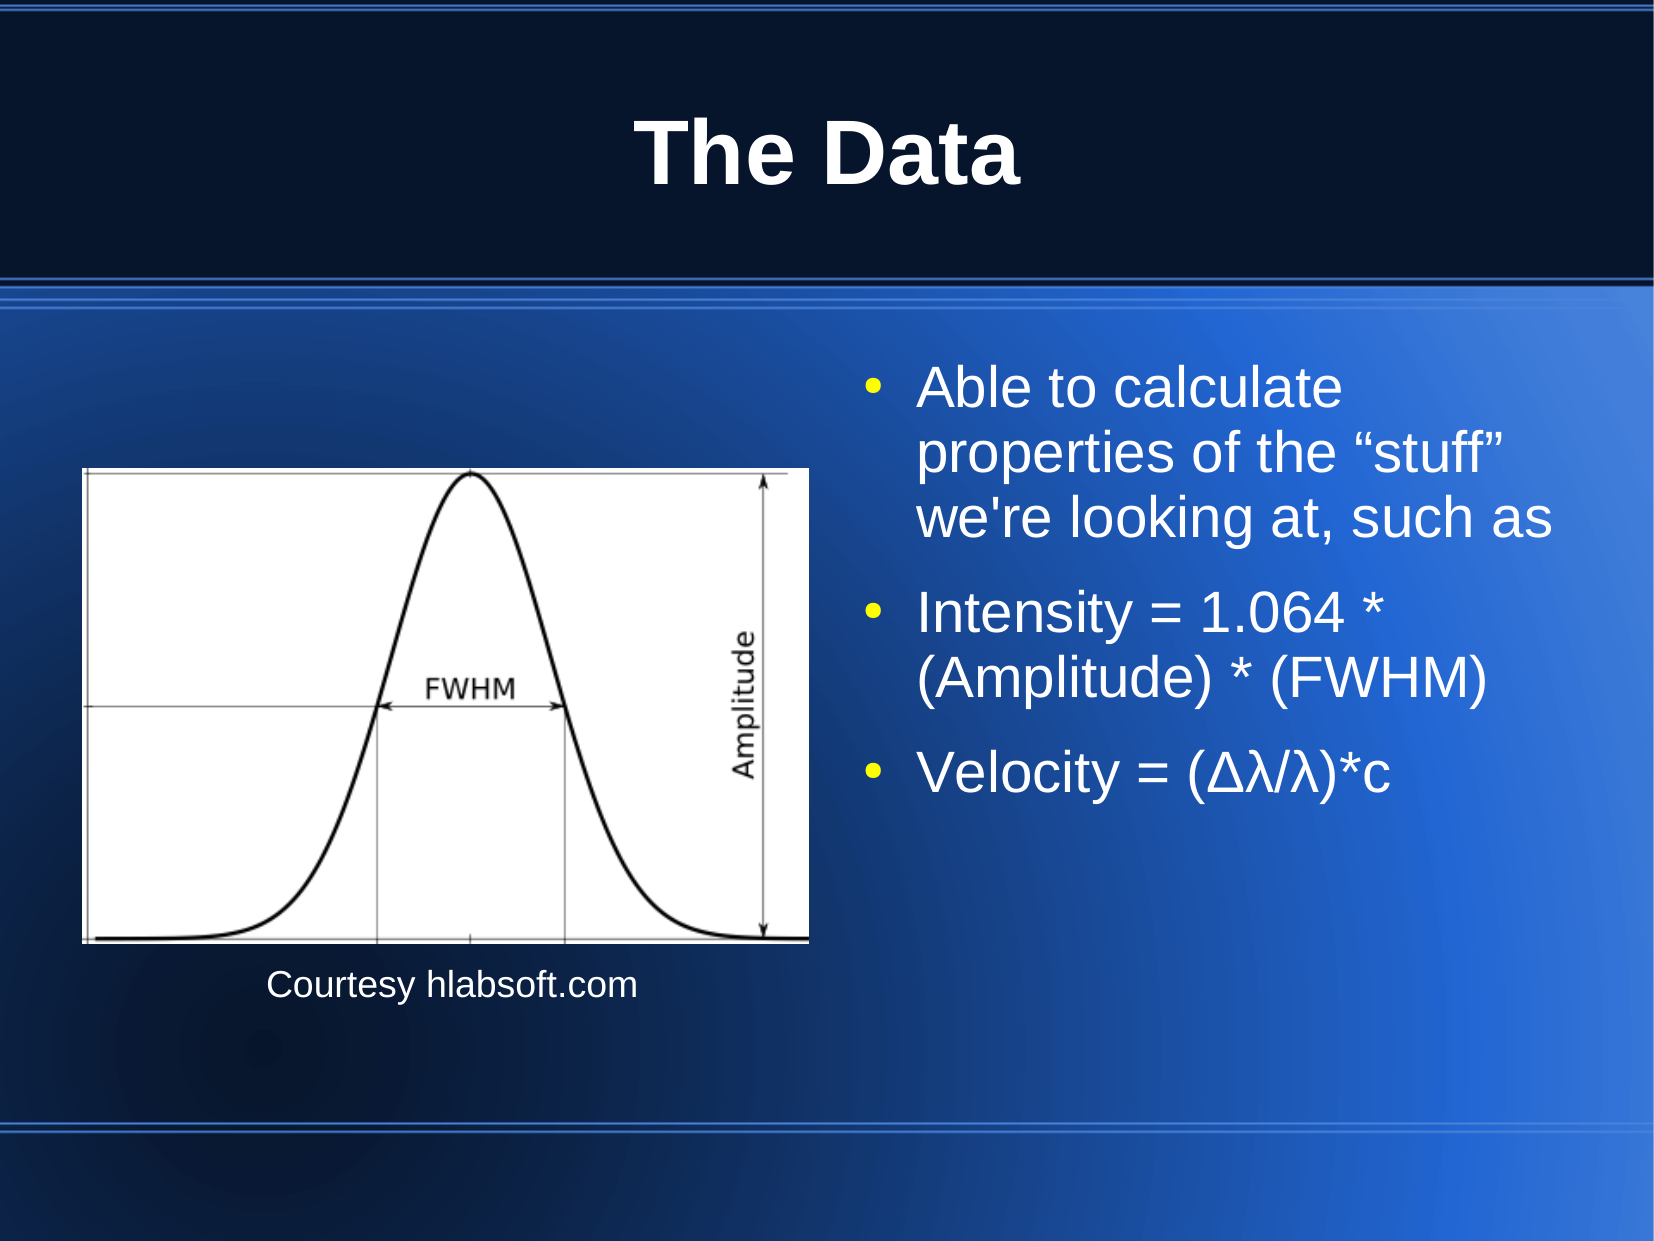

# The Data
Able to calculate properties of the “stuff” we're looking at, such as
Intensity = 1.064 * (Amplitude) * (FWHM)
Velocity = (Δλ/λ)*c
Courtesy hlabsoft.com